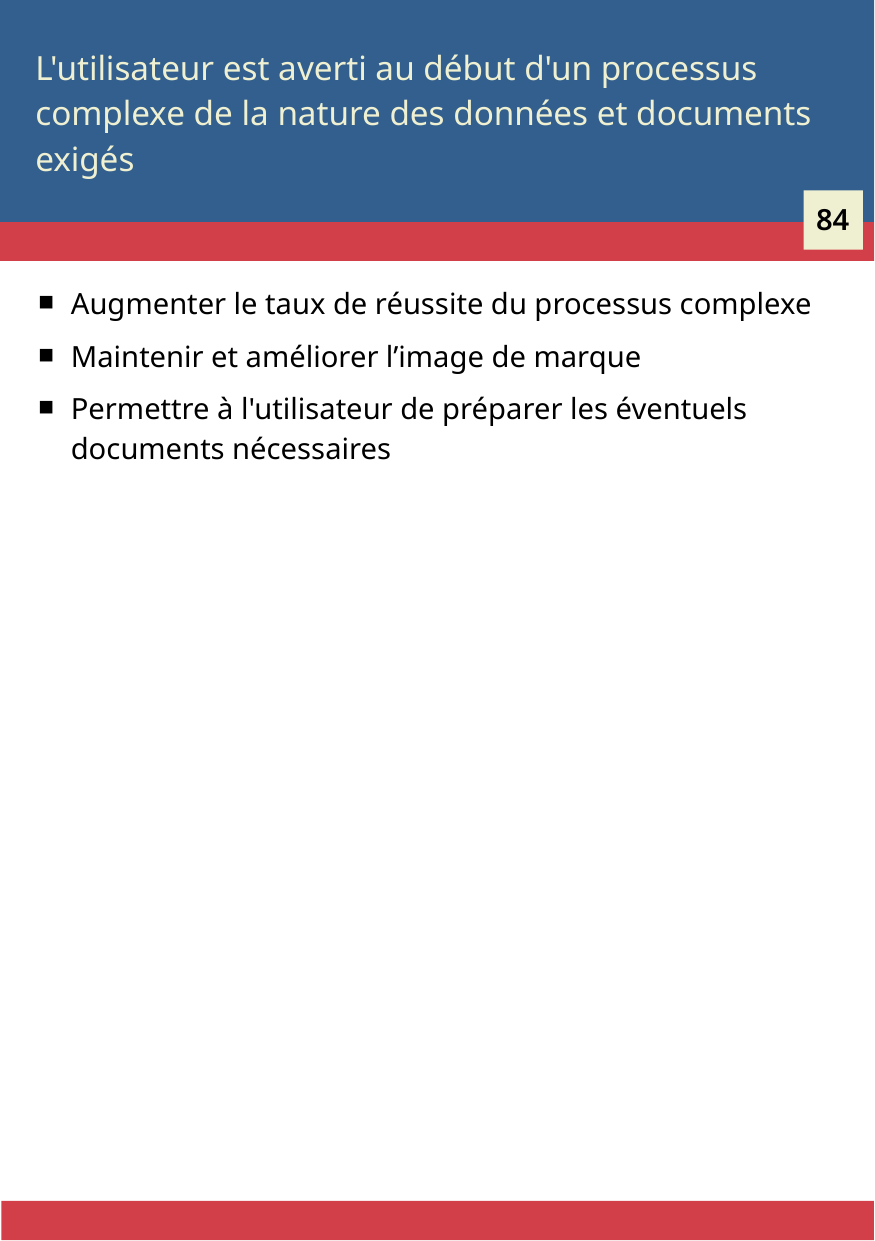

# L'utilisateur est averti au début d'un processus complexe de la nature des données et documents exigés
84
Augmenter le taux de réussite du processus complexe
Maintenir et améliorer l’image de marque
Permettre à l'utilisateur de préparer les éventuels documents nécessaires